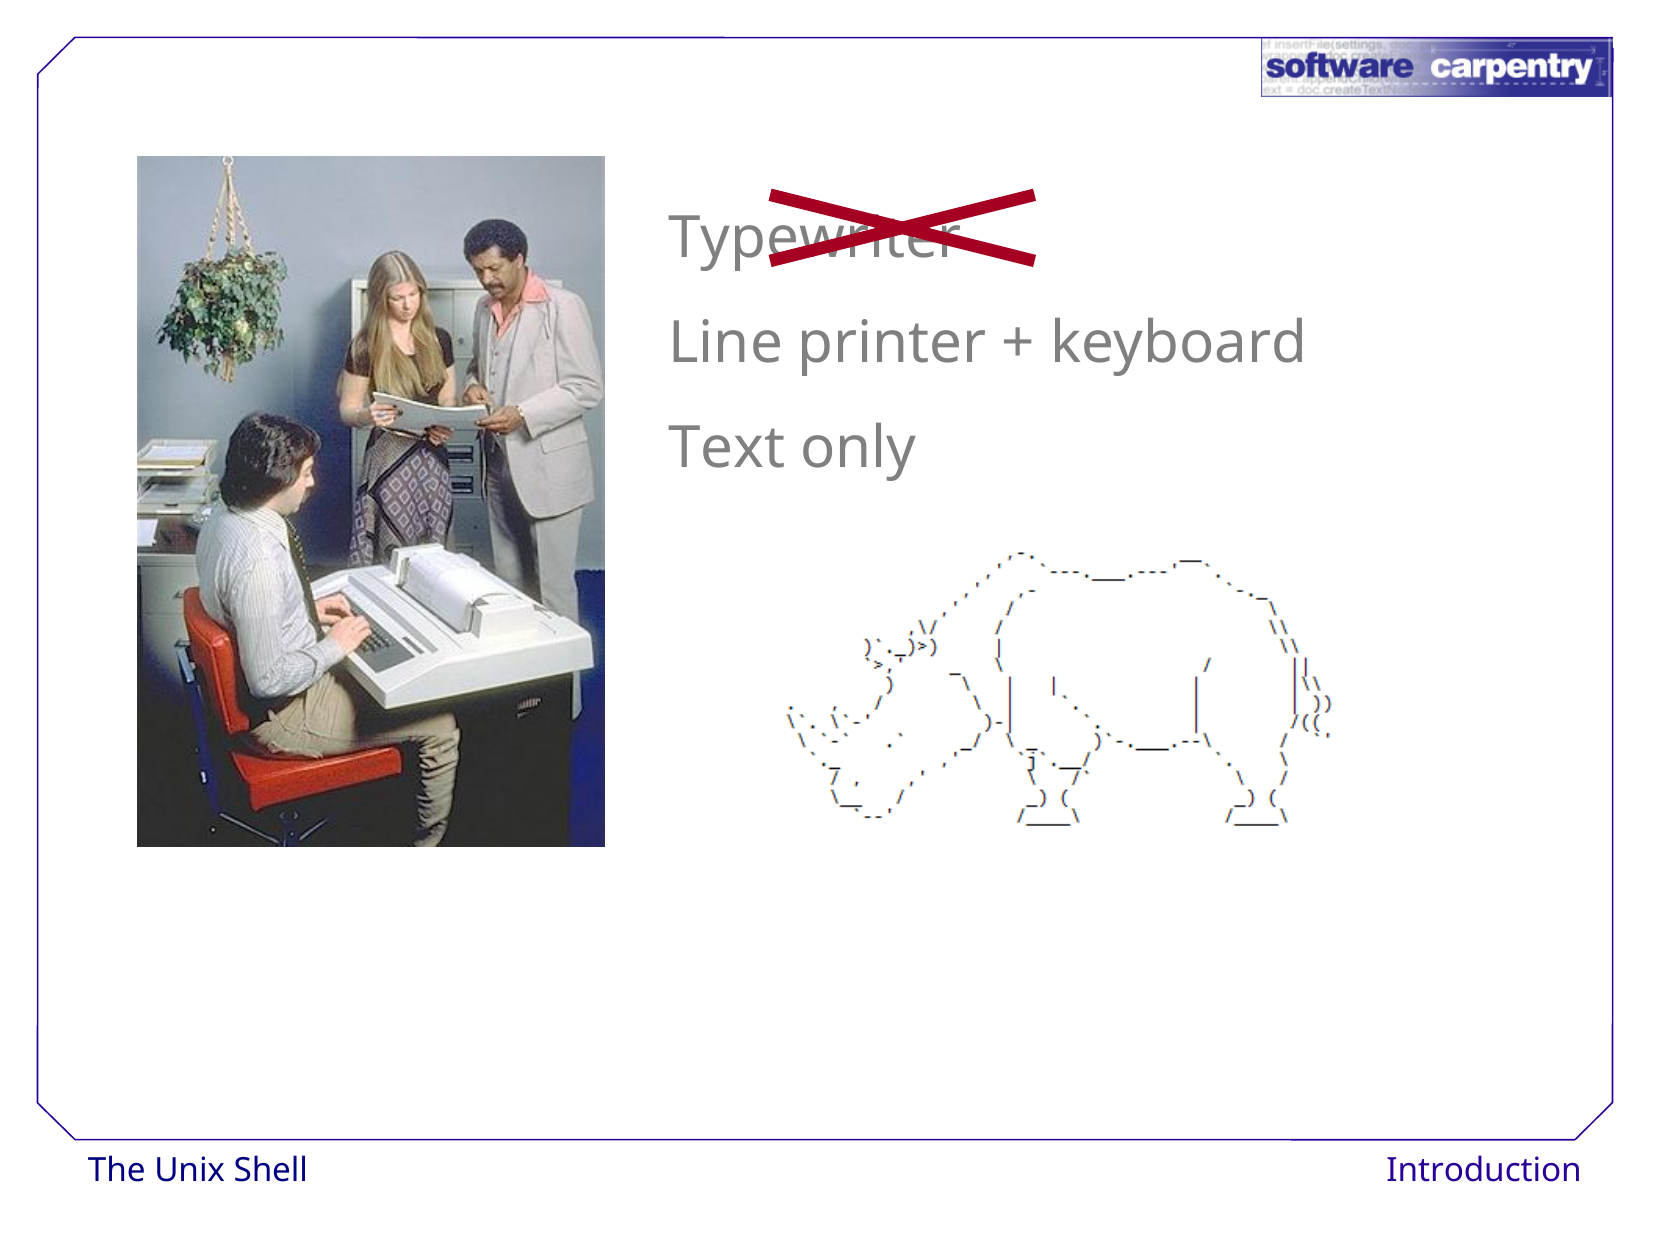

Typewriter
Line printer + keyboard
Text only